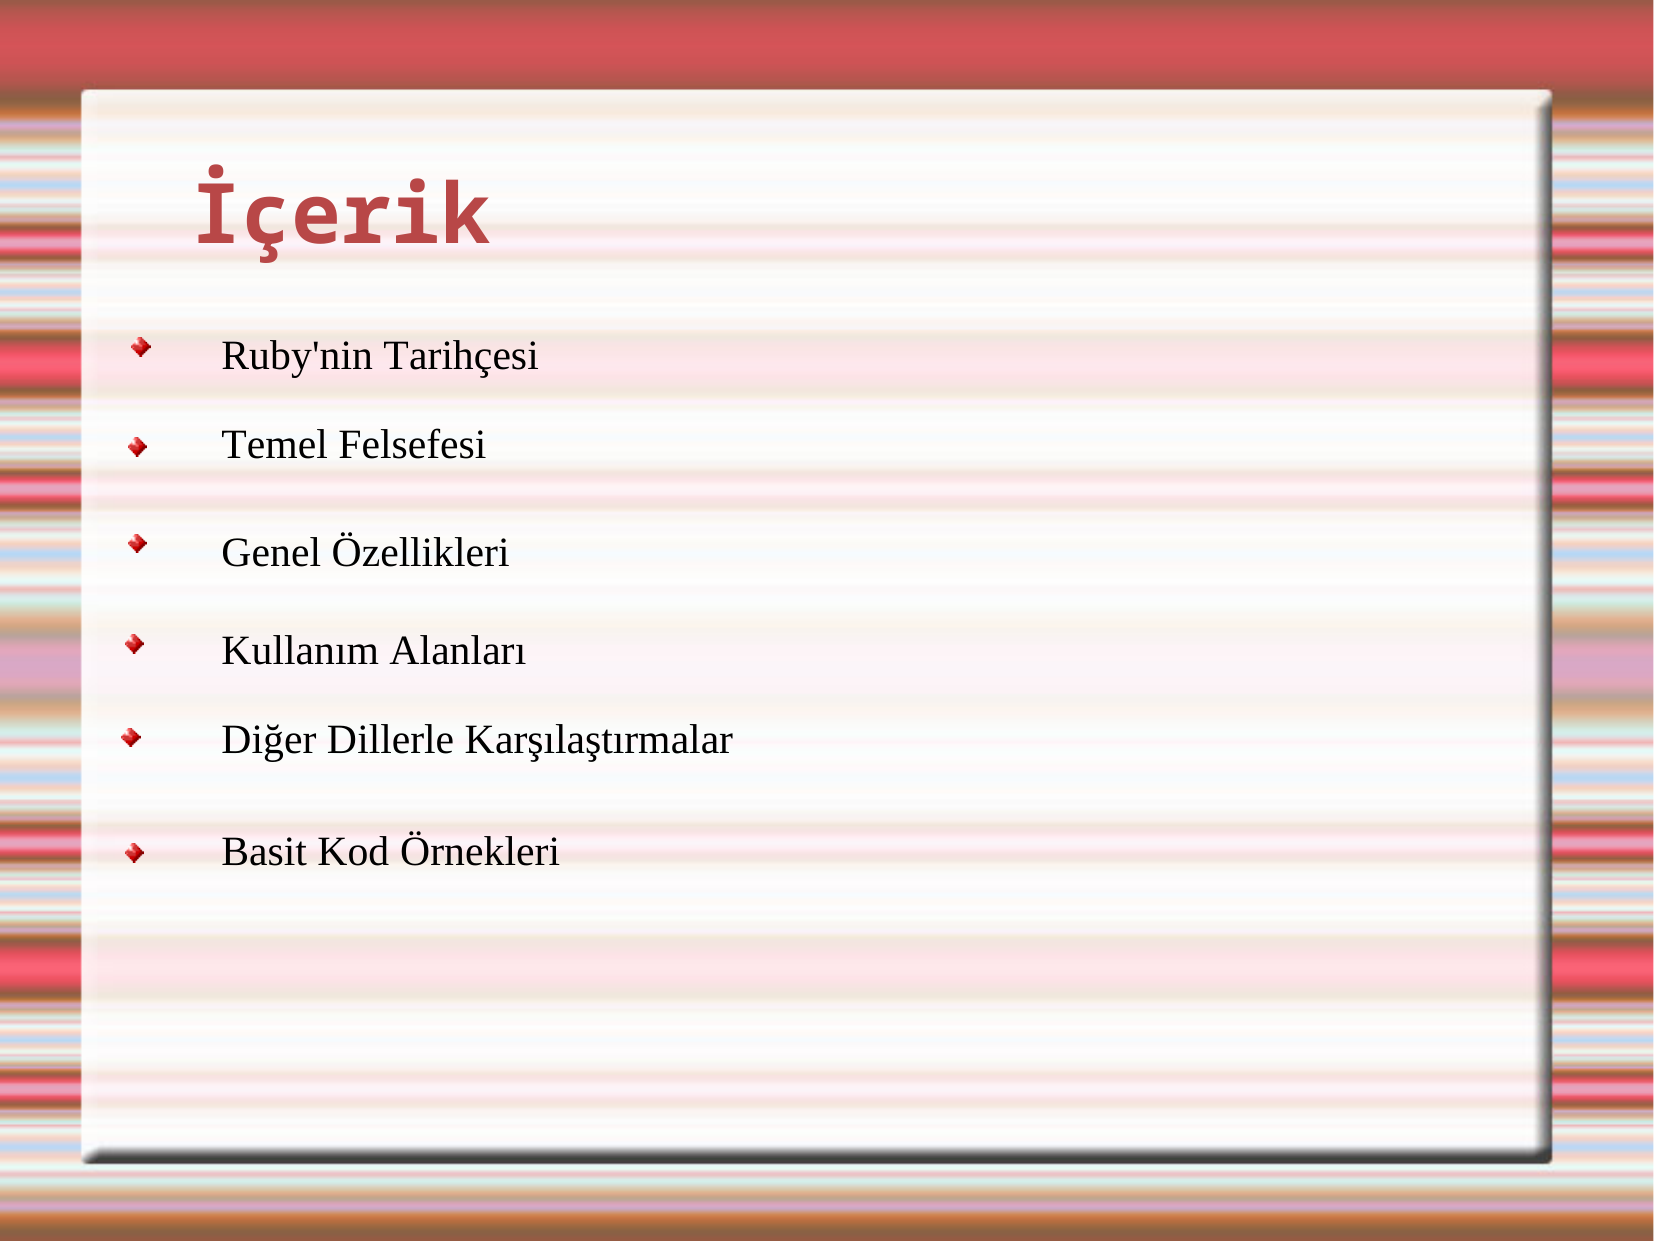

İçerik
Ruby'nin Tarihçesi
Temel Felsefesi
Genel Özellikleri
Kullanım Alanları
Diğer Dillerle Karşılaştırmalar
Basit Kod Örnekleri